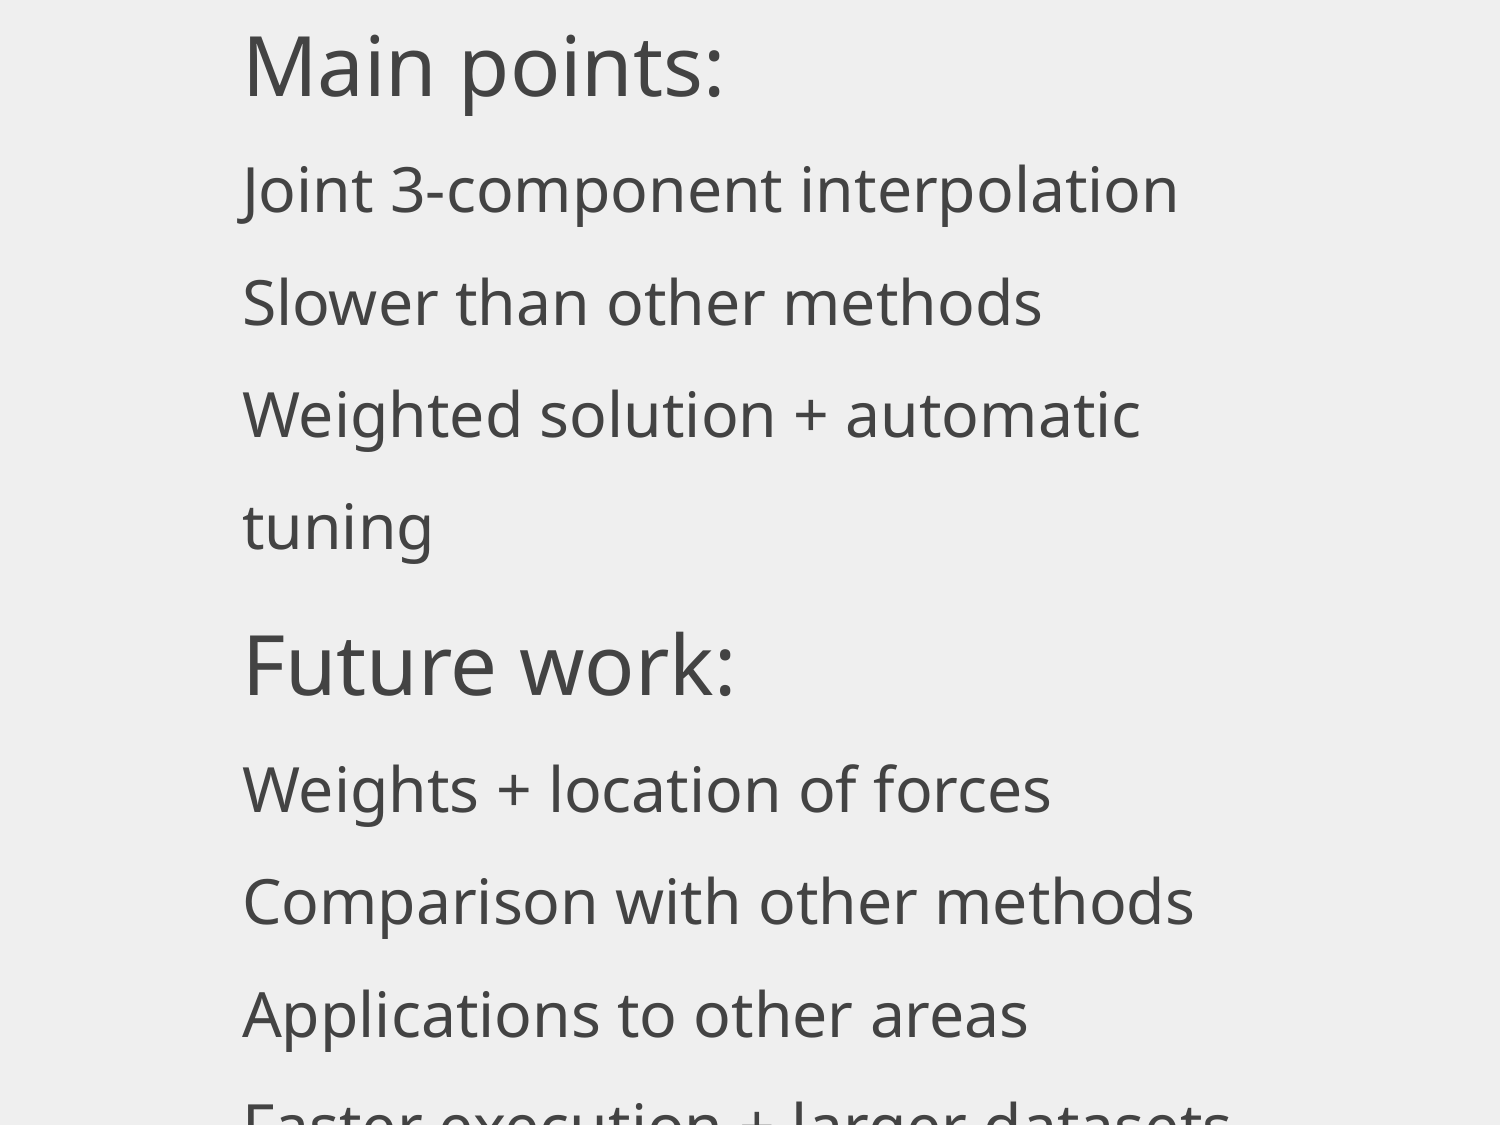

# Main points: Joint 3-component interpolation Slower than other methods Weighted solution + automatic tuning Future work: Weights + location of forces Comparison with other methods Applications to other areas Faster execution + larger datasets